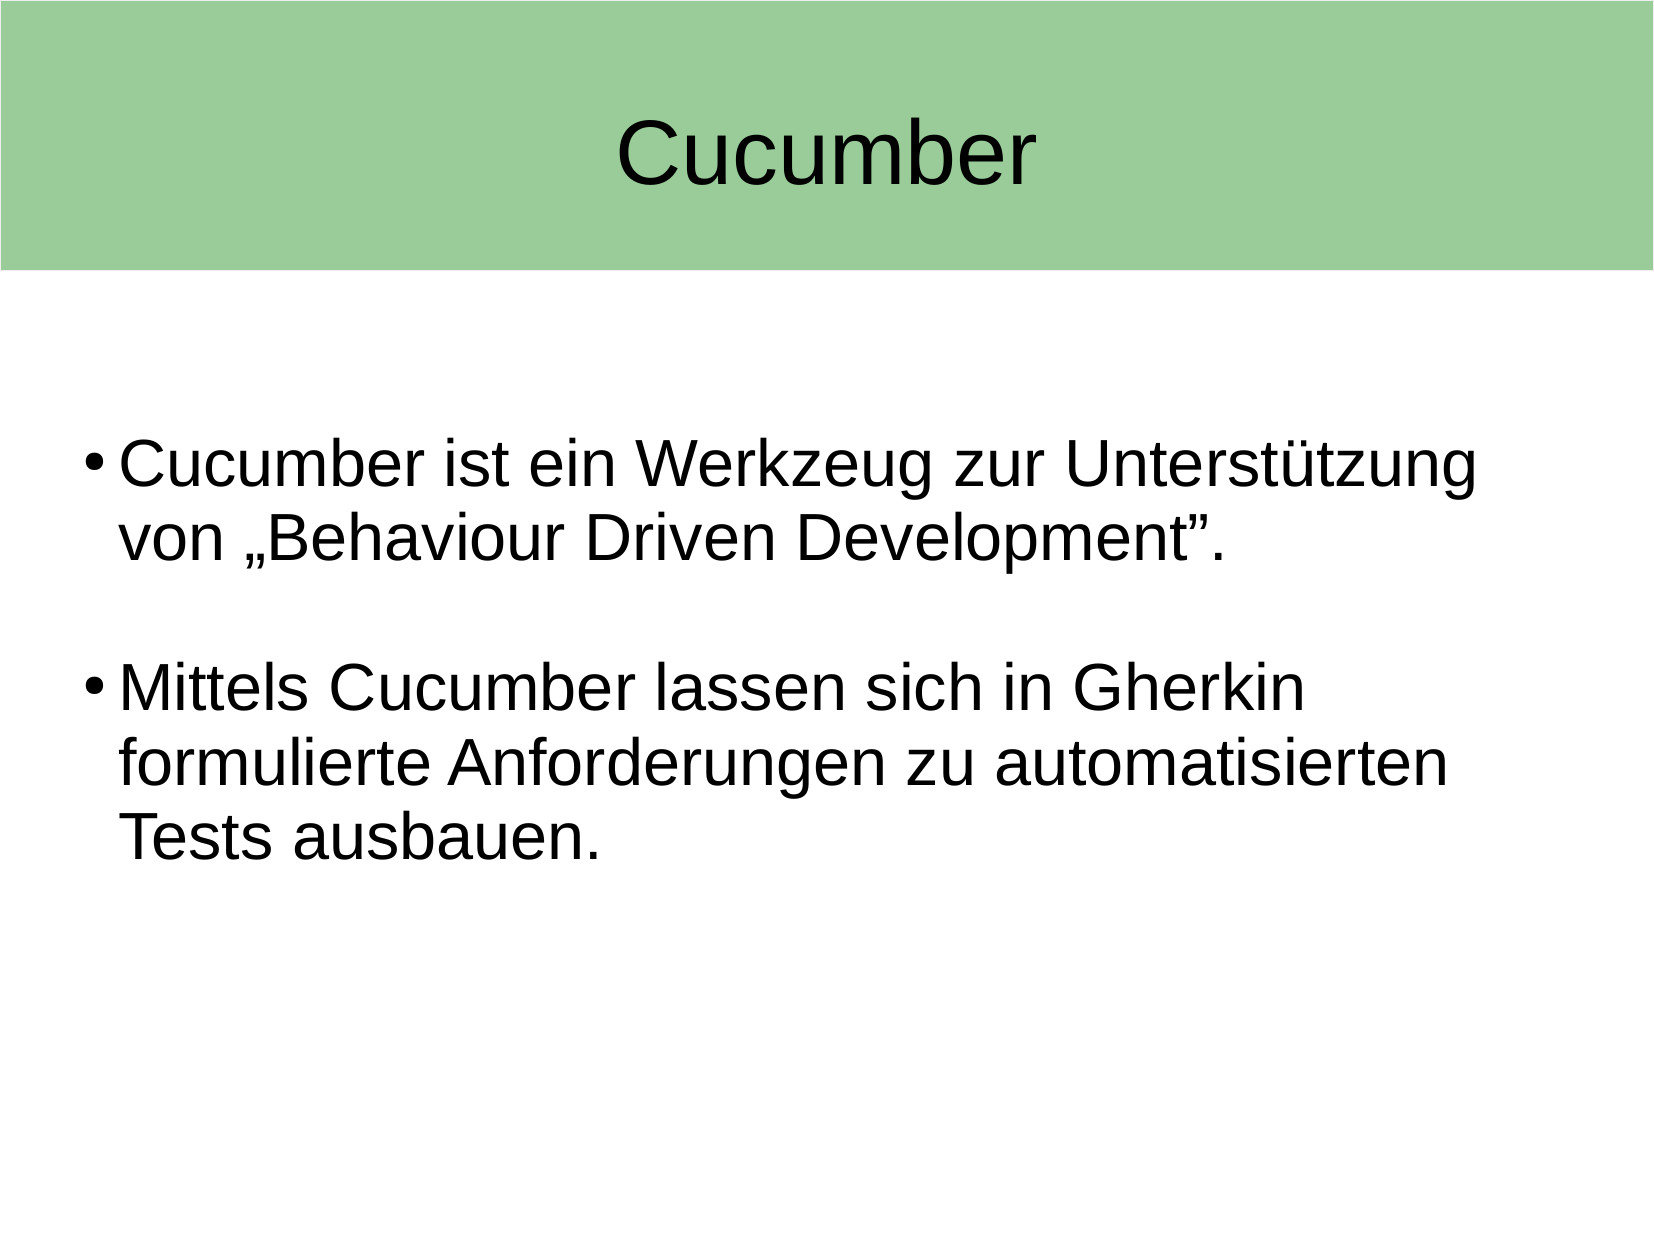

# Cucumber
Cucumber ist ein Werkzeug zur Unterstützung von „Behaviour Driven Development”.
Mittels Cucumber lassen sich in Gherkin formulierte Anforderungen zu automatisierten Tests ausbauen.